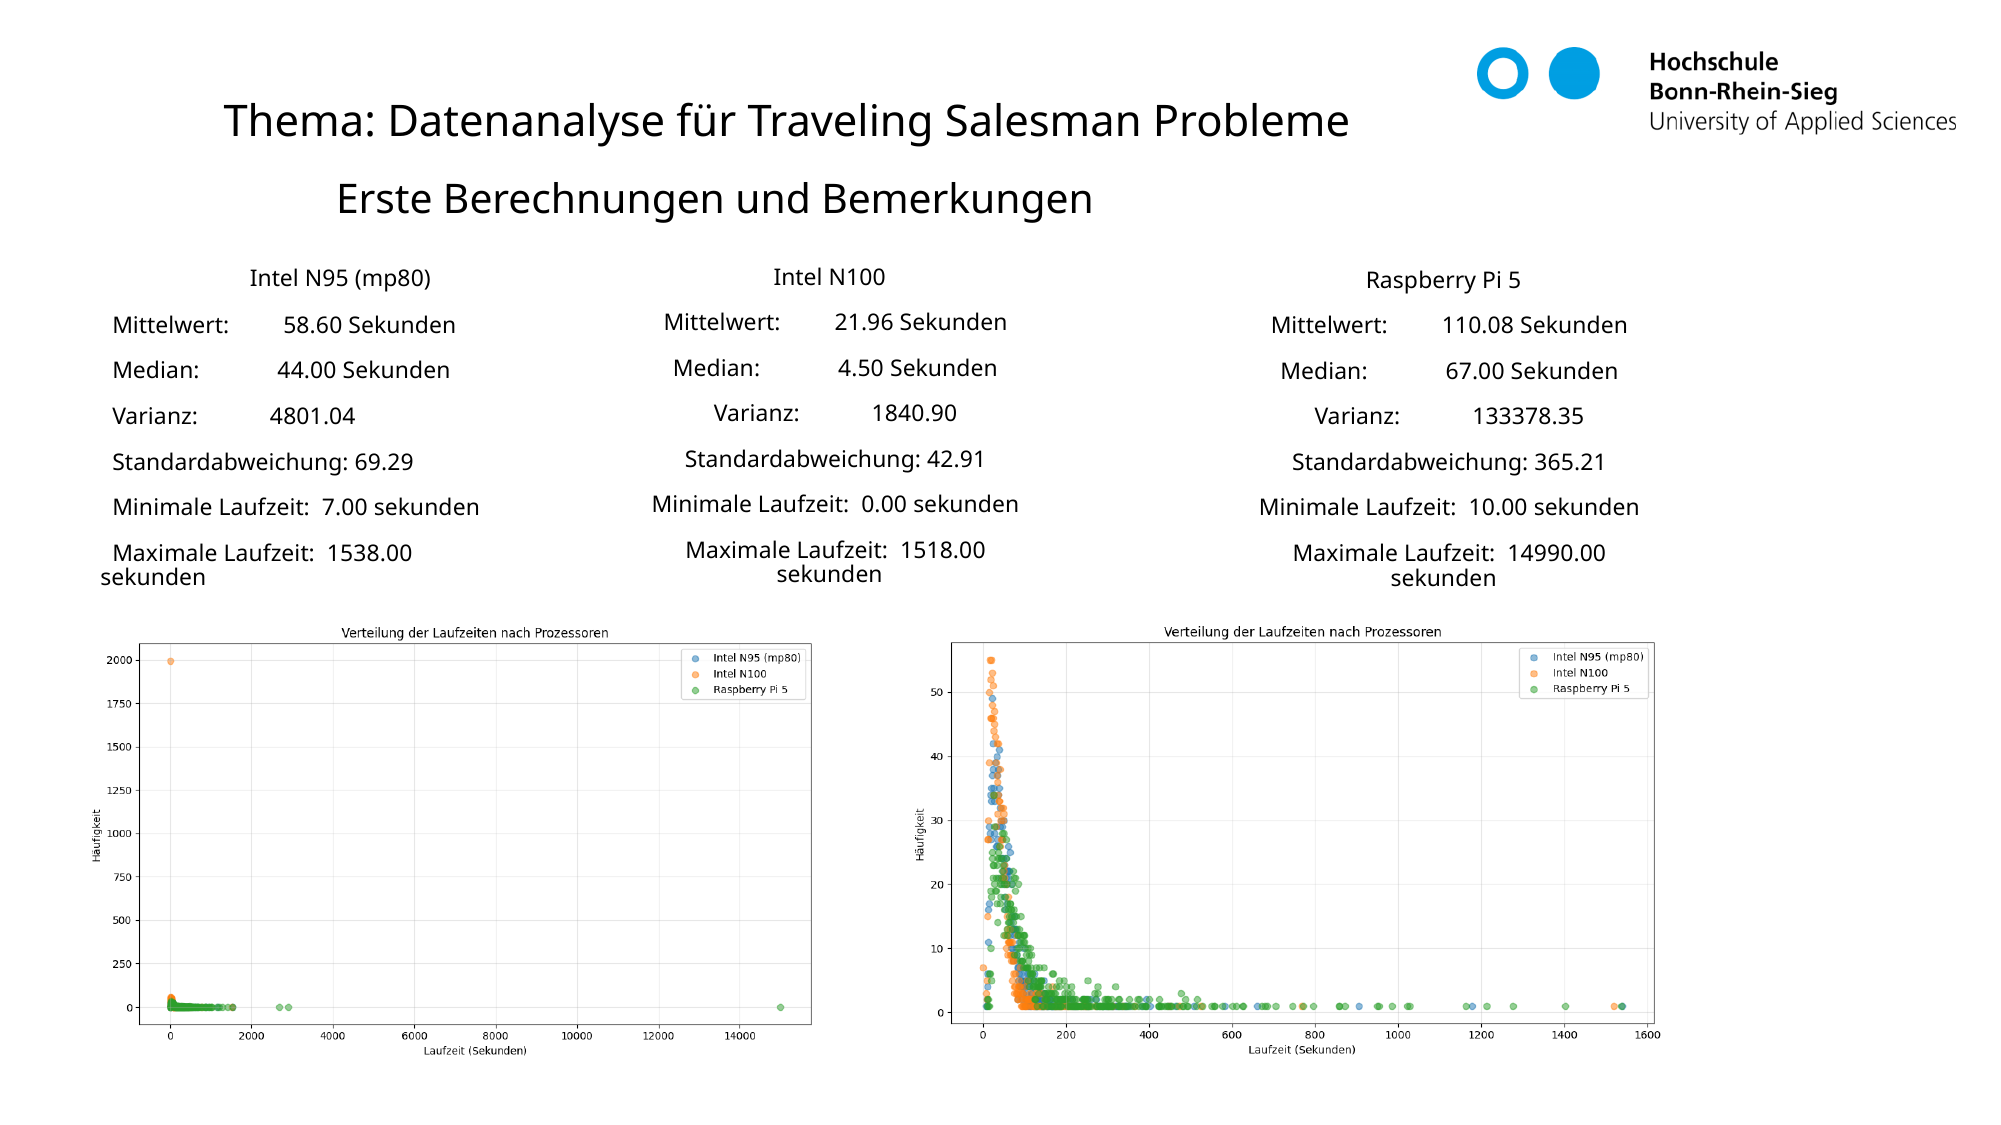

# Thema: Datenanalyse für Traveling Salesman Probleme
Erste Berechnungen und Bemerkungen
 Intel N95 (mp80)
  Mittelwert:         58.60 Sekunden
  Median:             44.00 Sekunden
  Varianz:            4801.04
  Standardabweichung: 69.29
  Minimale Laufzeit:  7.00 sekunden
  Maximale Laufzeit:  1538.00 sekunden
Intel N100
  Mittelwert:         21.96 Sekunden
  Median:             4.50 Sekunden
  Varianz:            1840.90
  Standardabweichung: 42.91
  Minimale Laufzeit:  0.00 sekunden
  Maximale Laufzeit:  1518.00 sekunden
Raspberry Pi 5
  Mittelwert:         110.08 Sekunden
  Median:             67.00 Sekunden
  Varianz:            133378.35
  Standardabweichung: 365.21
  Minimale Laufzeit:  10.00 sekunden
  Maximale Laufzeit:  14990.00 sekunden